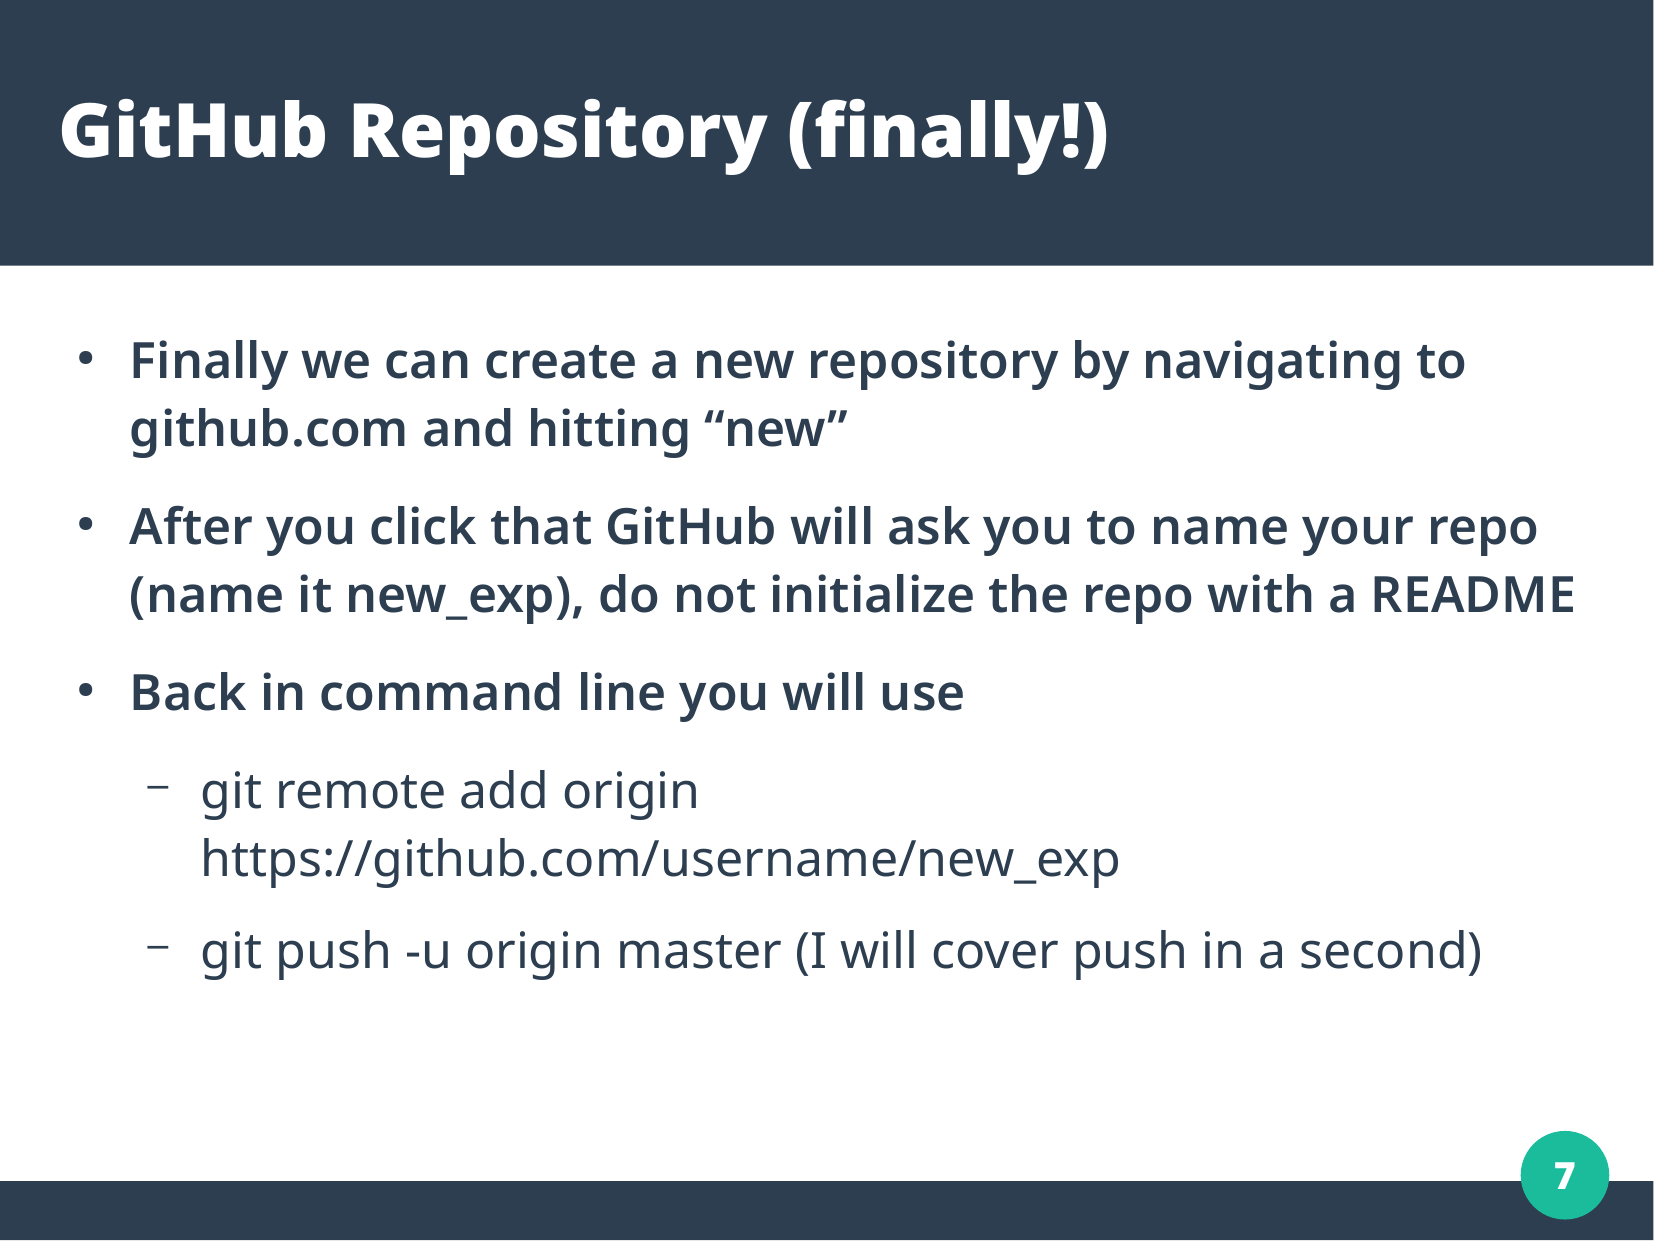

# GitHub Repository (finally!)
Finally we can create a new repository by navigating to github.com and hitting “new”
After you click that GitHub will ask you to name your repo (name it new_exp), do not initialize the repo with a README
Back in command line you will use
git remote add origin https://github.com/username/new_exp
git push -u origin master (I will cover push in a second)
7